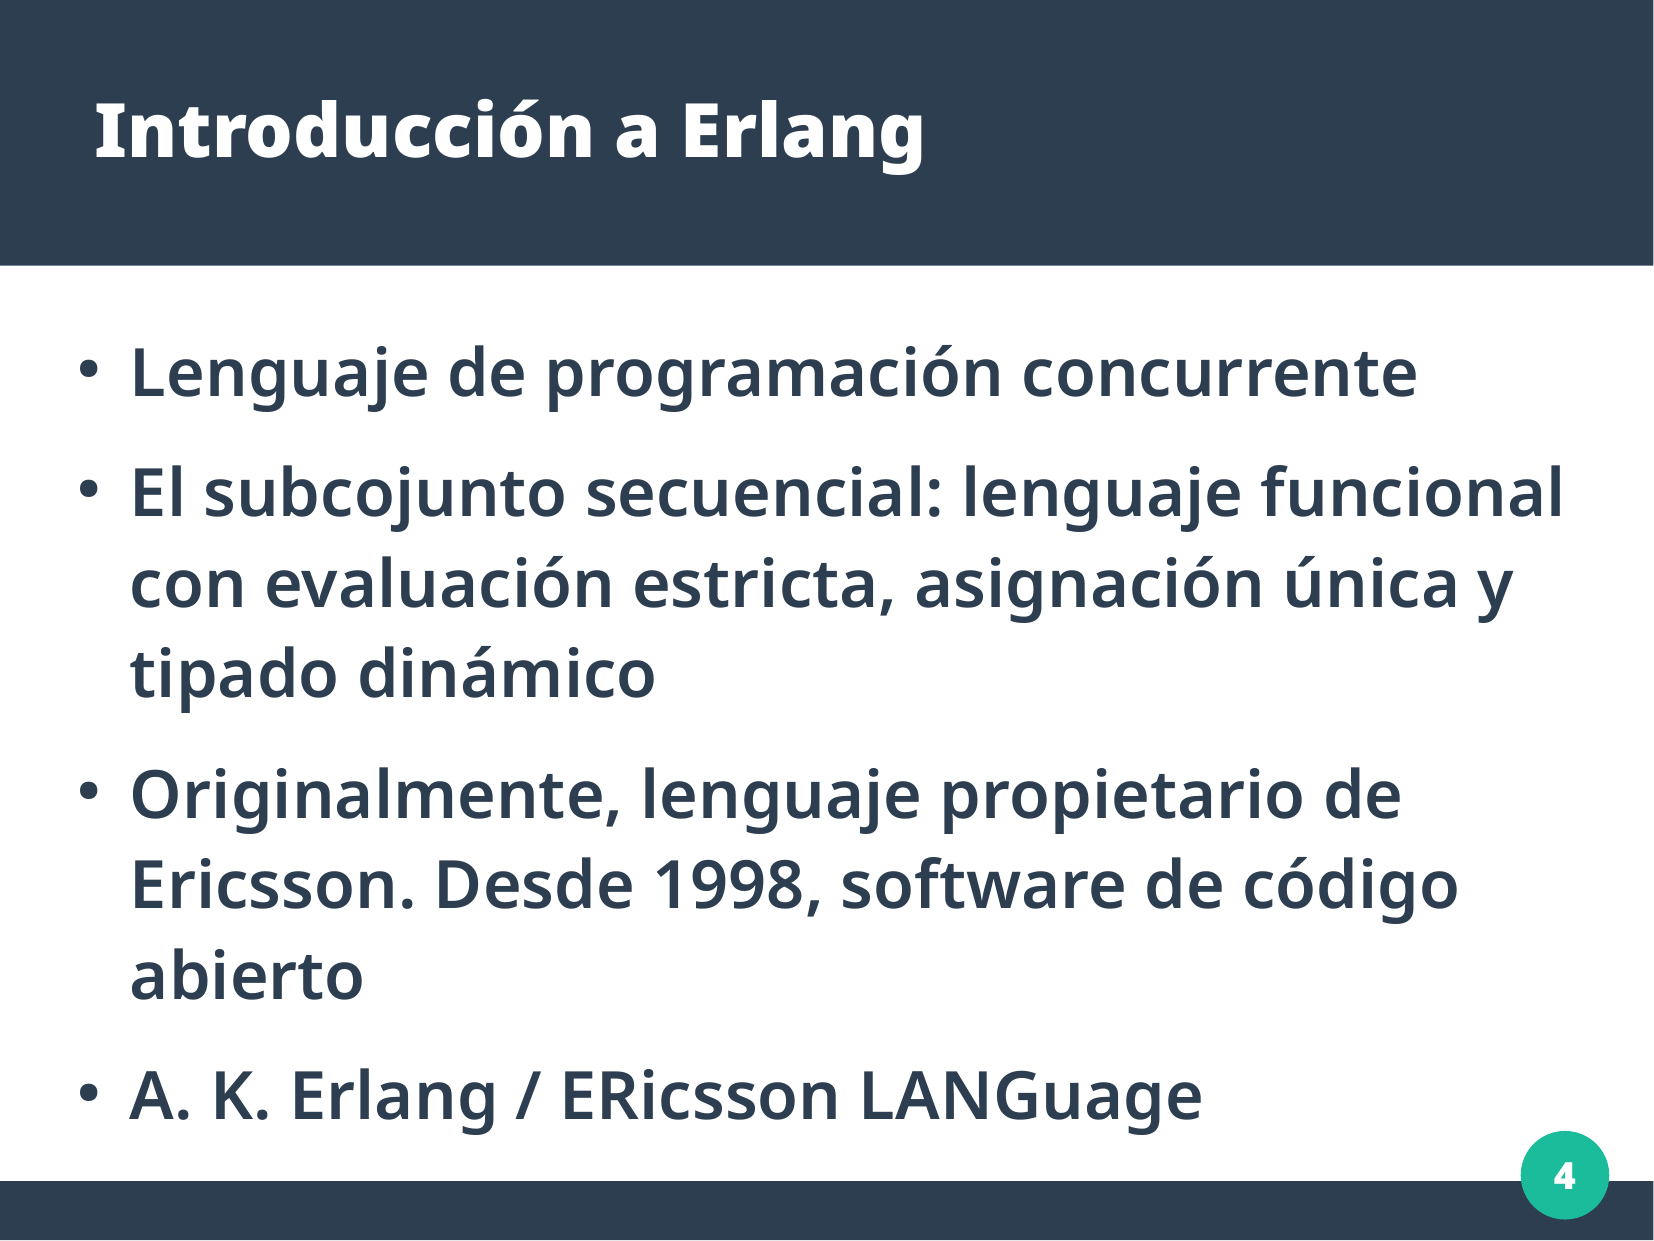

# Introducción a Erlang
Lenguaje de programación concurrente
El subcojunto secuencial: lenguaje funcional con evaluación estricta, asignación única y tipado dinámico
Originalmente, lenguaje propietario de Ericsson. Desde 1998, software de código abierto
A. K. Erlang / ERicsson LANGuage
4